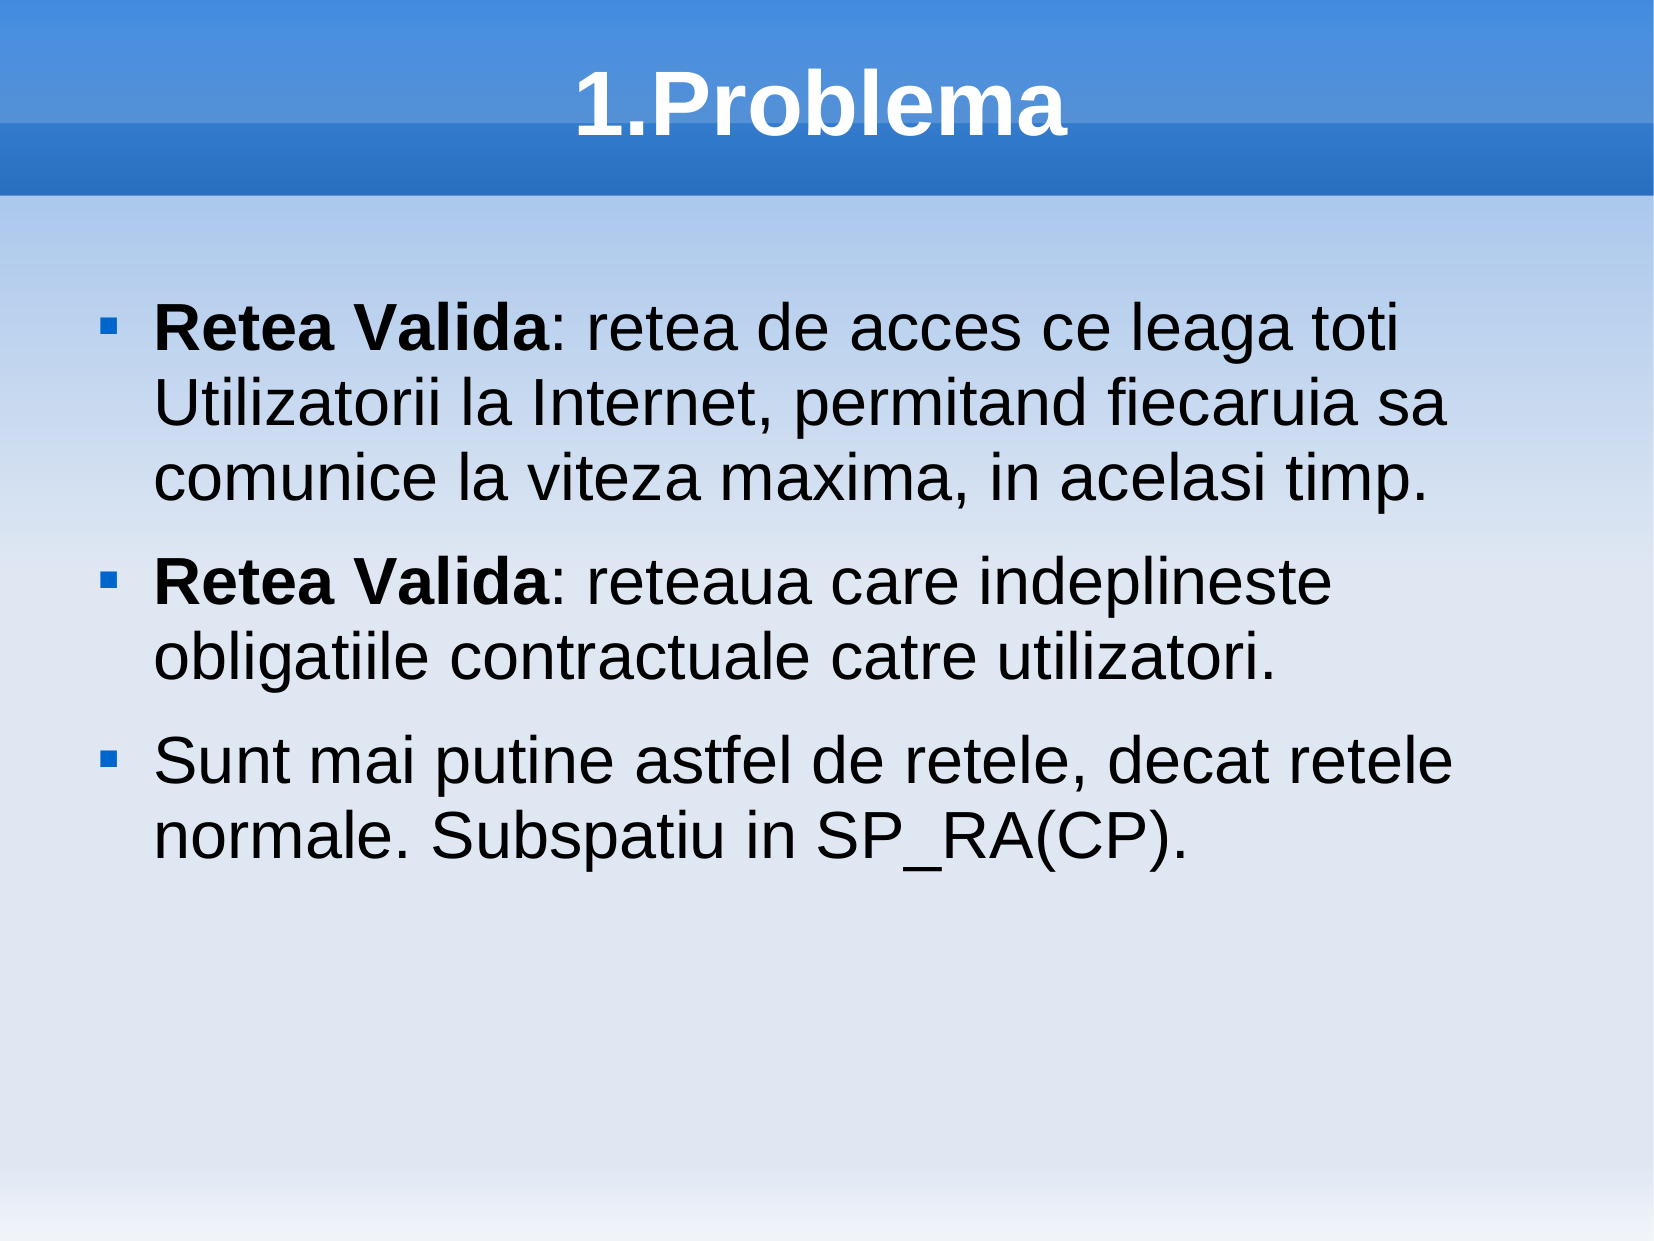

# 1.Problema
Retea Valida: retea de acces ce leaga toti Utilizatorii la Internet, permitand fiecaruia sa comunice la viteza maxima, in acelasi timp.
Retea Valida: reteaua care indeplineste obligatiile contractuale catre utilizatori.
Sunt mai putine astfel de retele, decat retele normale. Subspatiu in SP_RA(CP).